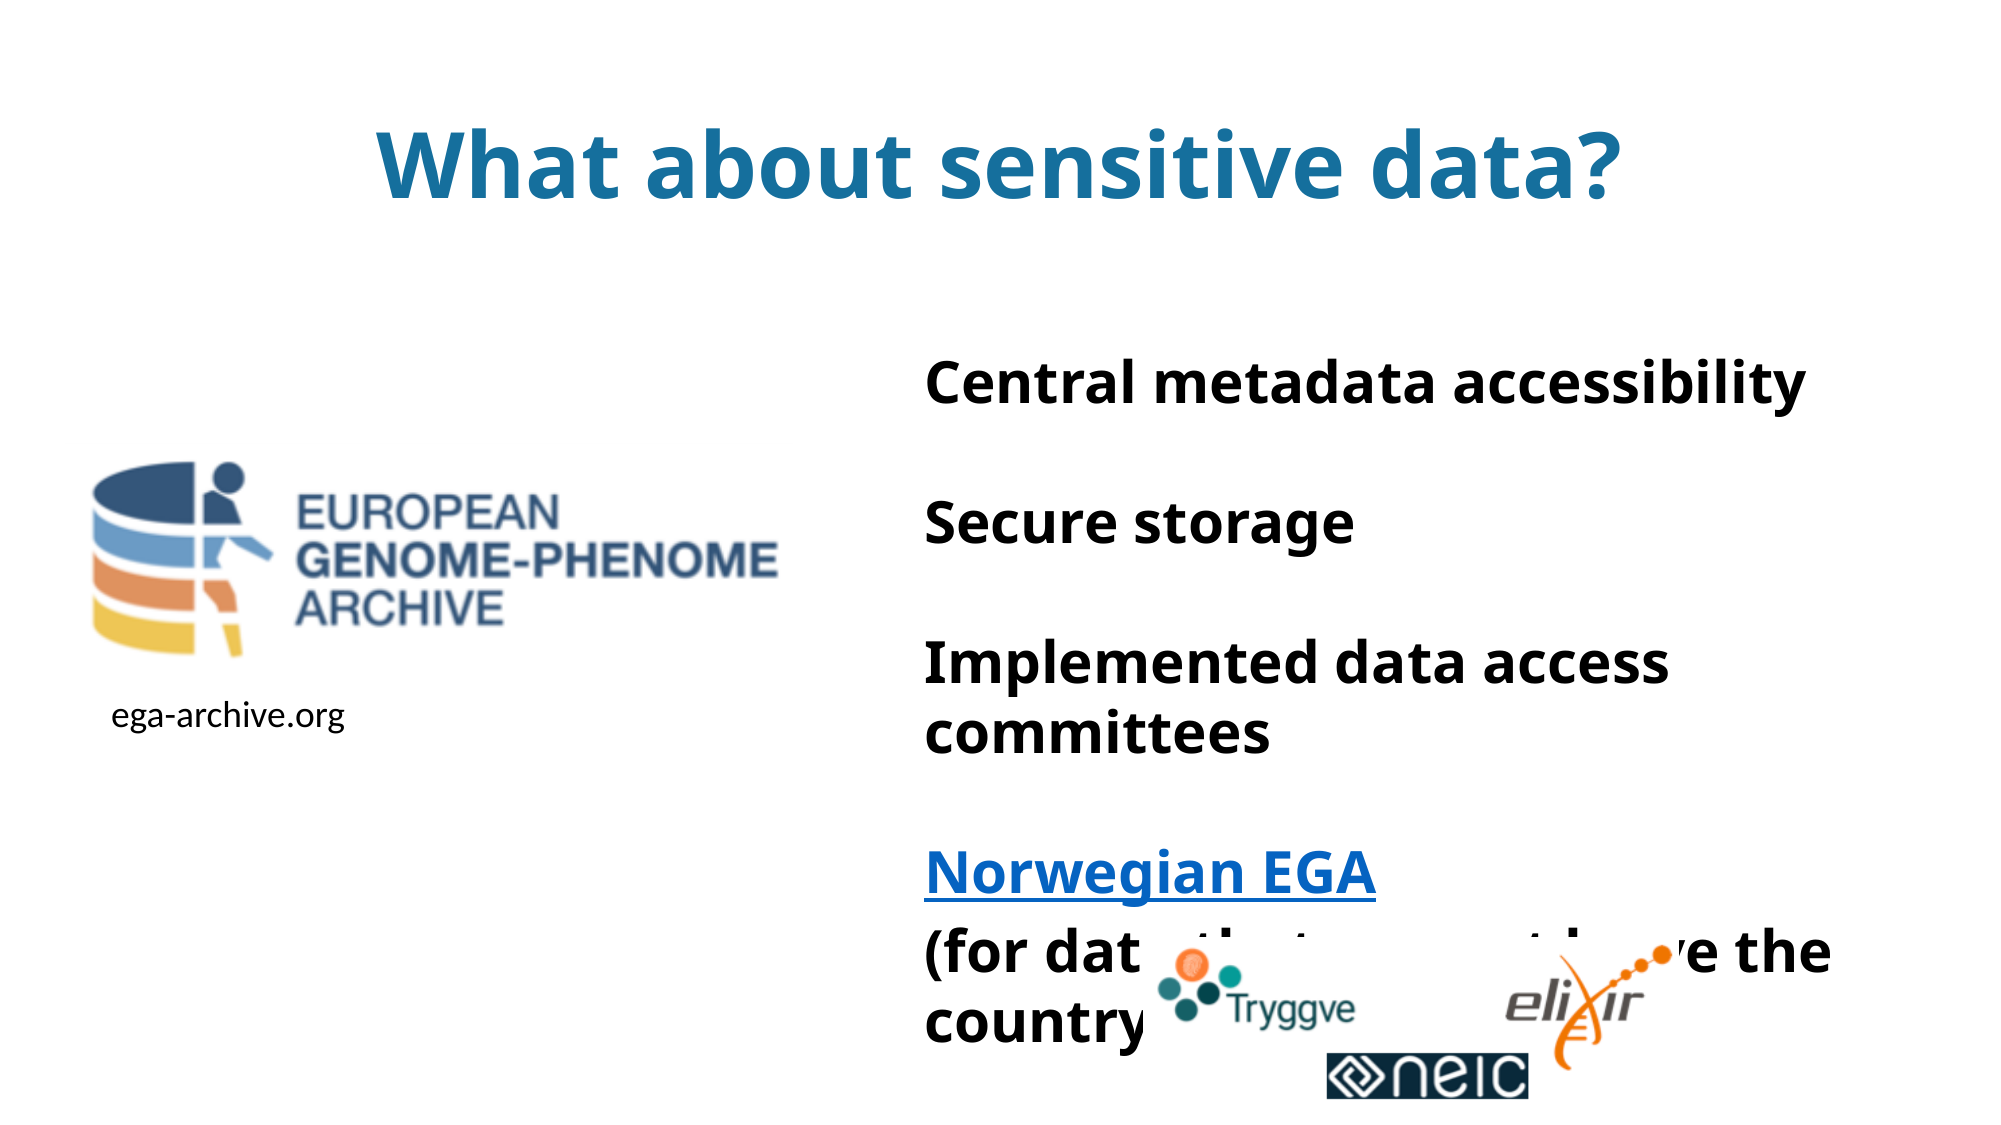

# What about sensitive data?
Central metadata accessibility
Secure storage
Implemented data access committees
Norwegian EGA
(for data that can not leave the country)
ega-archive.org